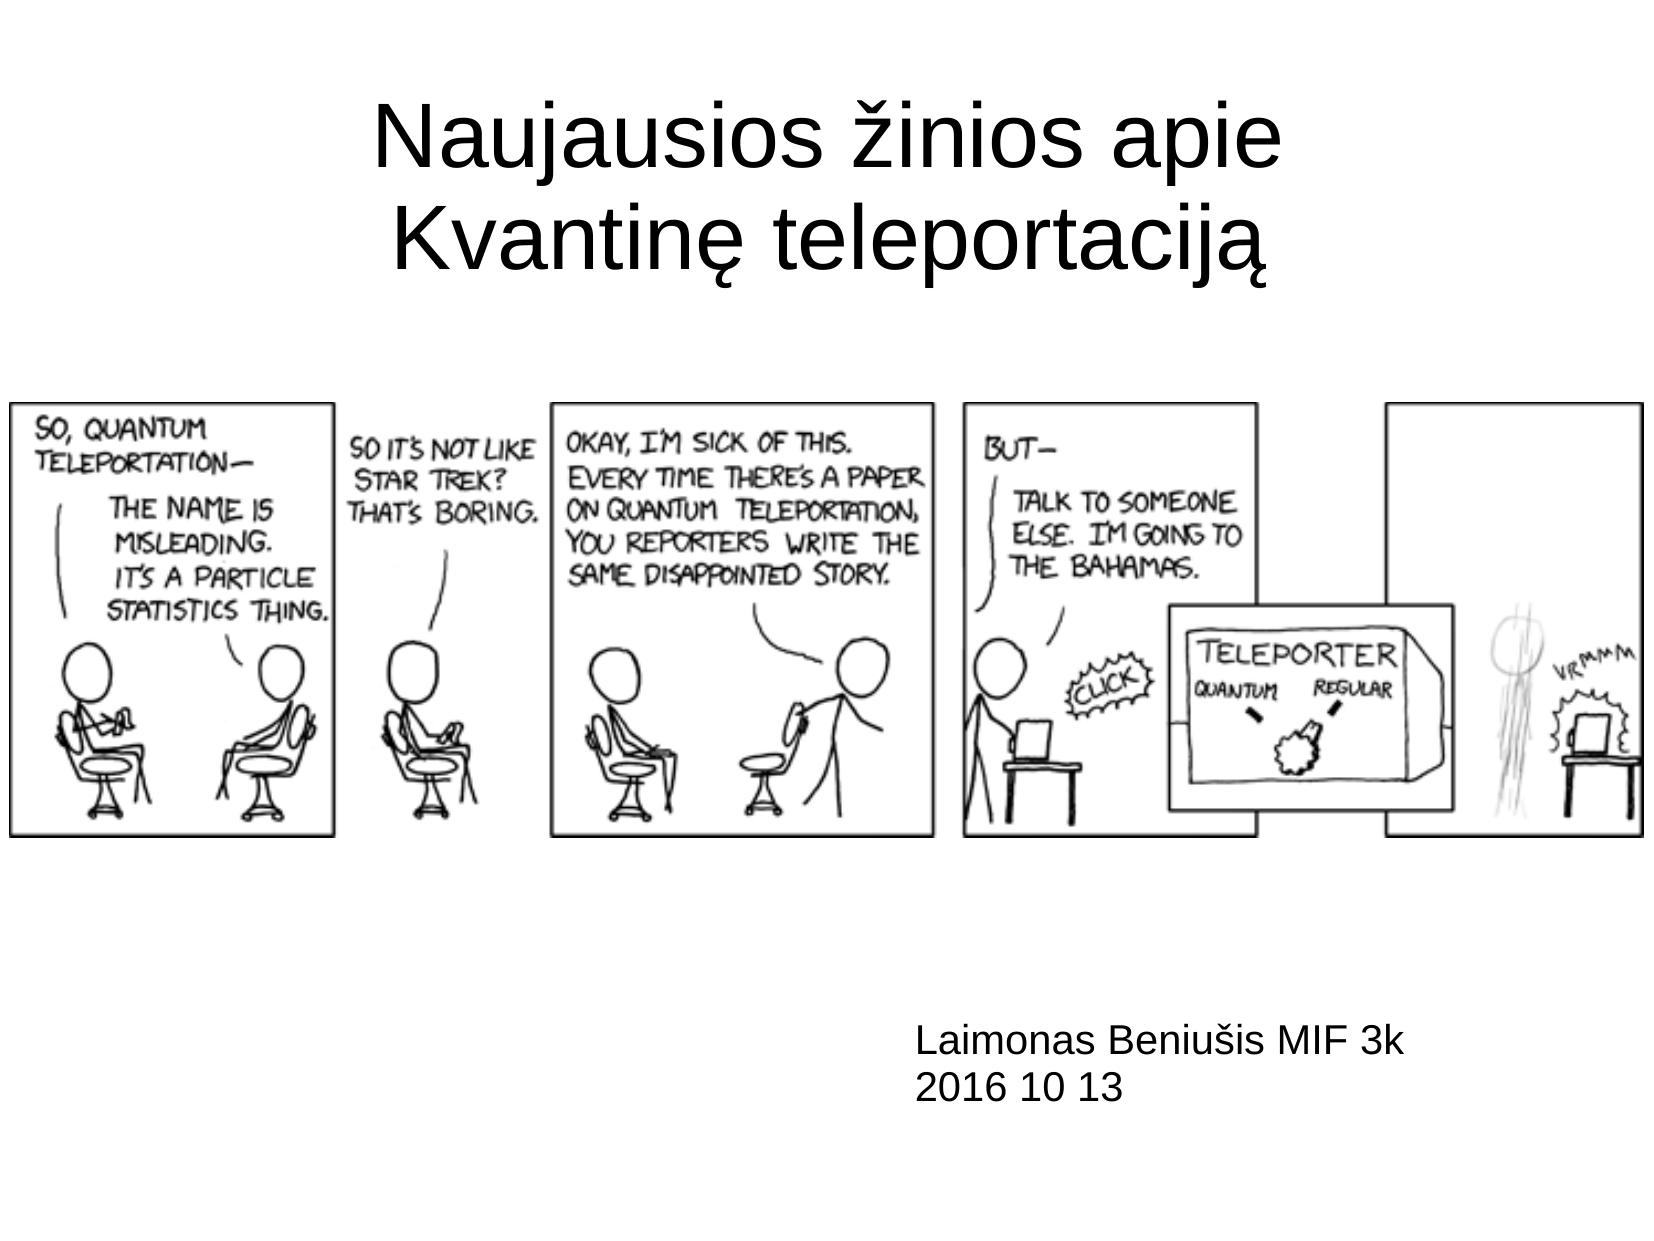

# Naujausios žinios apie Kvantinę teleportaciją
Laimonas Beniušis MIF 3k
2016 10 13